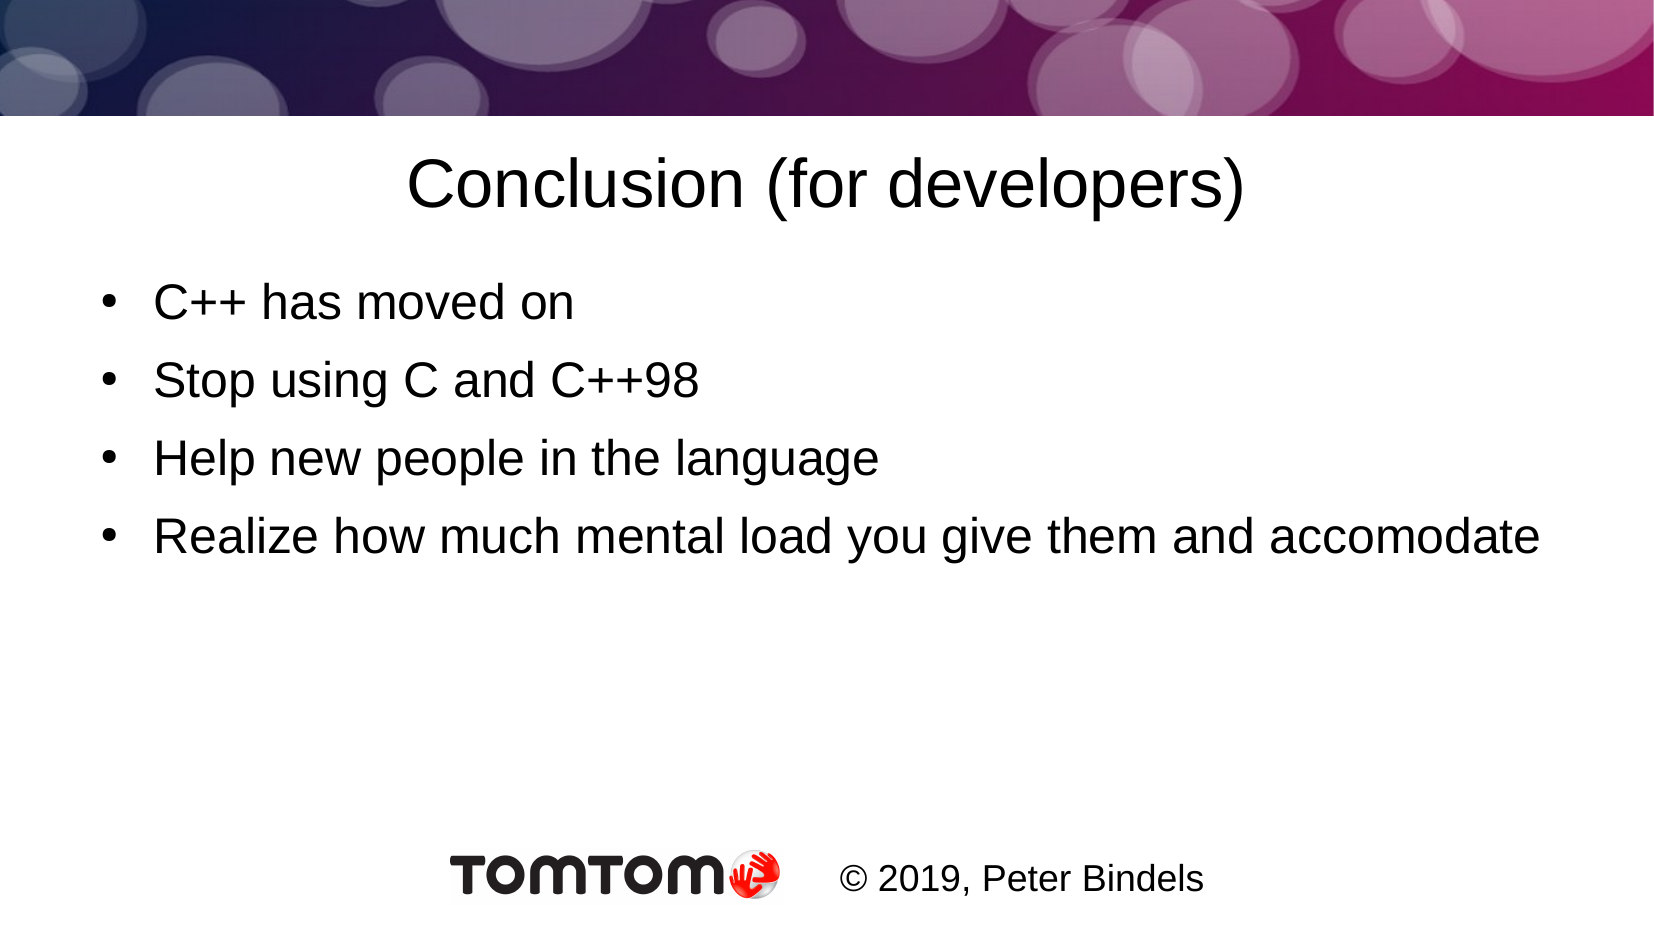

# Conclusion (for developers)
C++ has moved on
Stop using C and C++98
Help new people in the language
Realize how much mental load you give them and accomodate